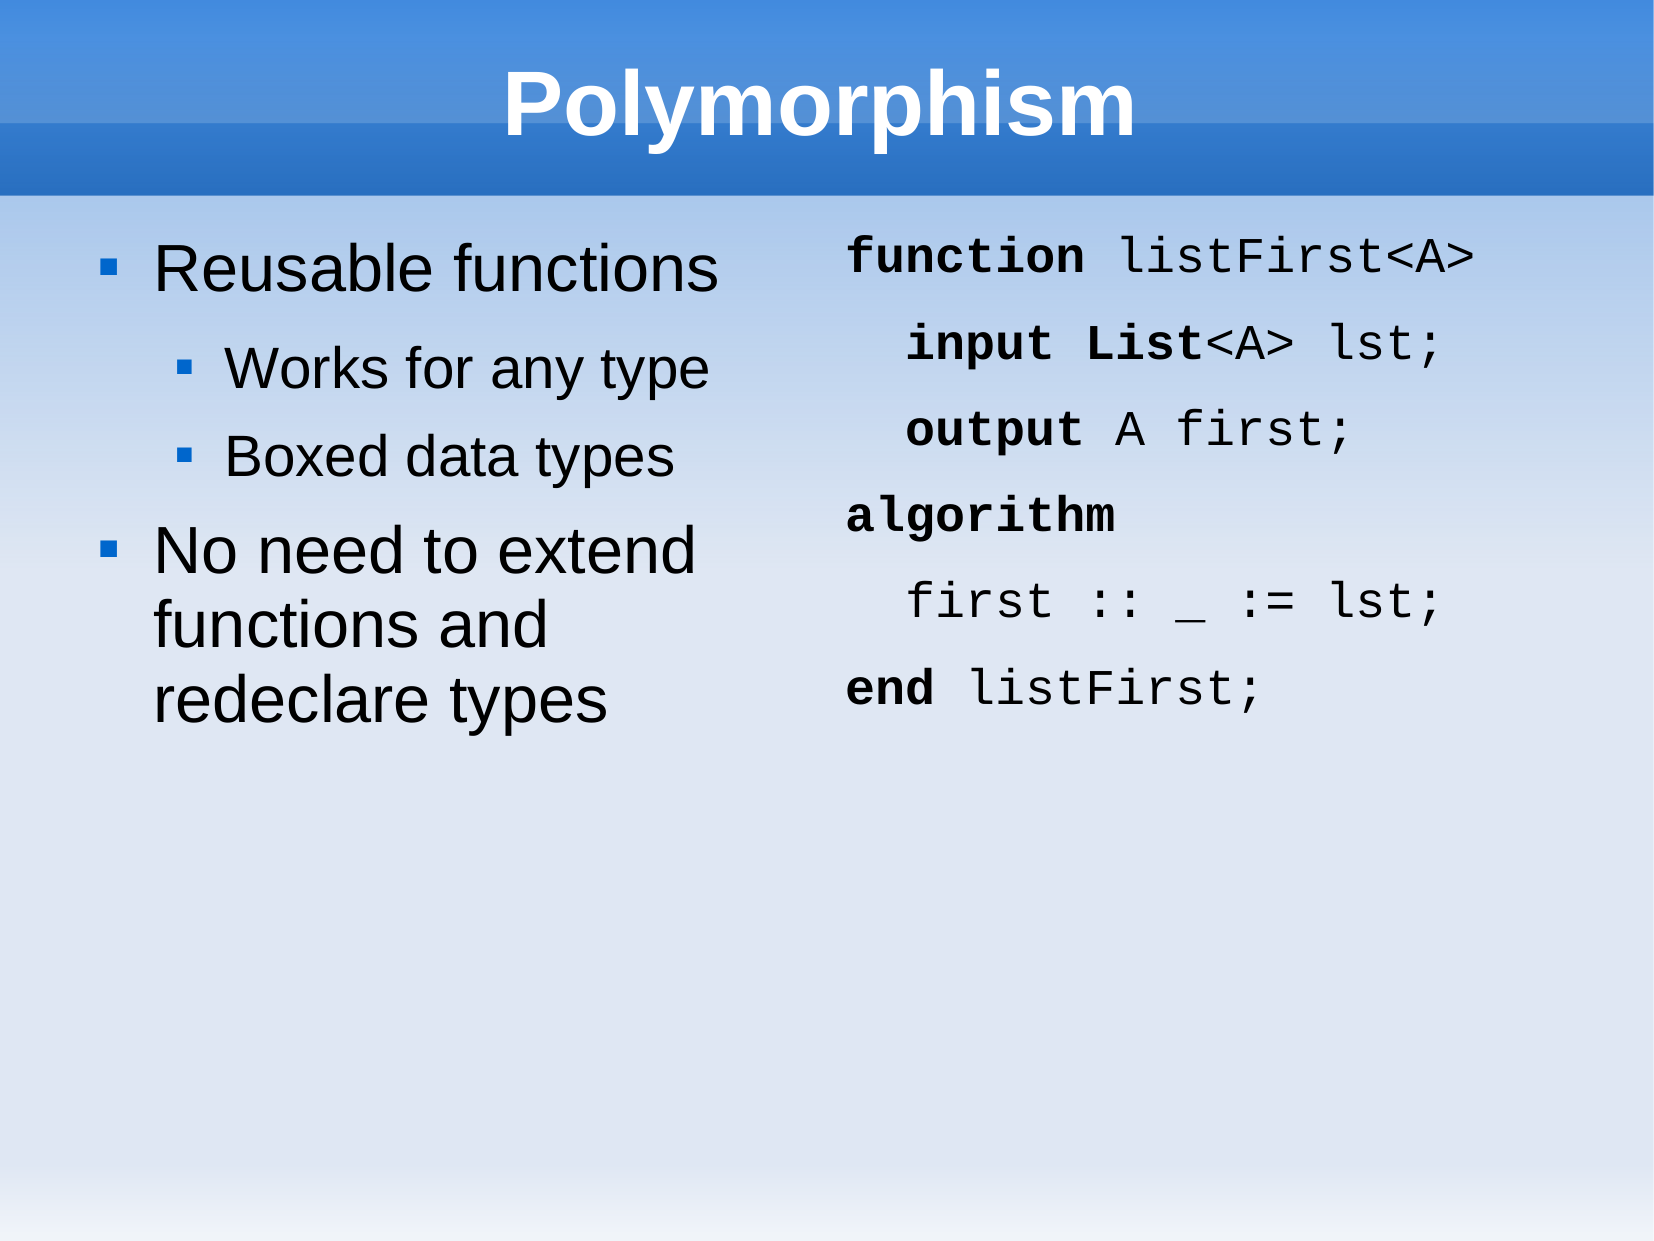

# Polymorphism
Reusable functions
Works for any type
Boxed data types
No need to extend functions and redeclare types
function listFirst<A>
 input List<A> lst;
 output A first;
algorithm
 first :: _ := lst;
end listFirst;